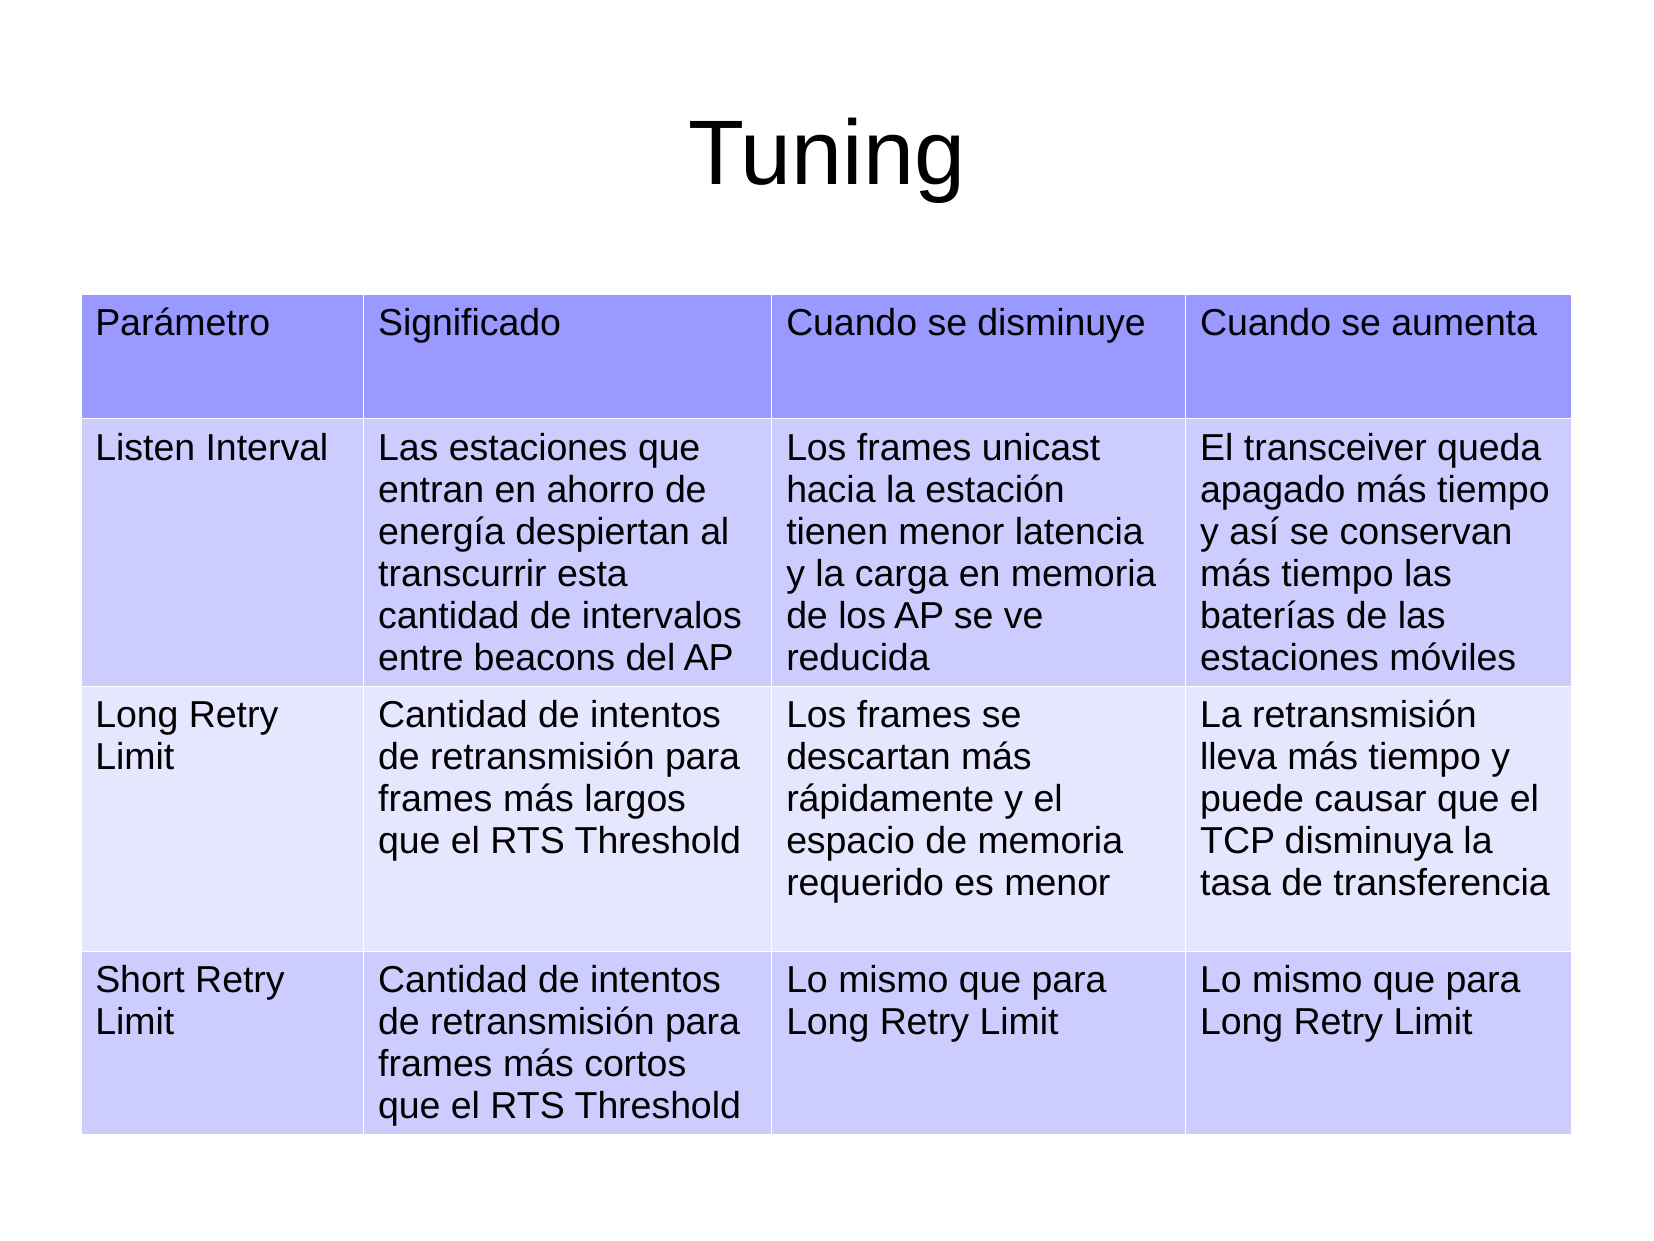

# Tuning
| Parámetro | Significado | Cuando se disminuye | Cuando se aumenta |
| --- | --- | --- | --- |
| Listen Interval | Las estaciones que entran en ahorro de energía despiertan al transcurrir esta cantidad de intervalos entre beacons del AP | Los frames unicast hacia la estación tienen menor latencia y la carga en memoria de los AP se ve reducida | El transceiver queda apagado más tiempo y así se conservan más tiempo las baterías de las estaciones móviles |
| Long Retry Limit | Cantidad de intentos de retransmisión para frames más largos que el RTS Threshold | Los frames se descartan más rápidamente y el espacio de memoria requerido es menor | La retransmisión lleva más tiempo y puede causar que el TCP disminuya la tasa de transferencia |
| Short Retry Limit | Cantidad de intentos de retransmisión para frames más cortos que el RTS Threshold | Lo mismo que para Long Retry Limit | Lo mismo que para Long Retry Limit |